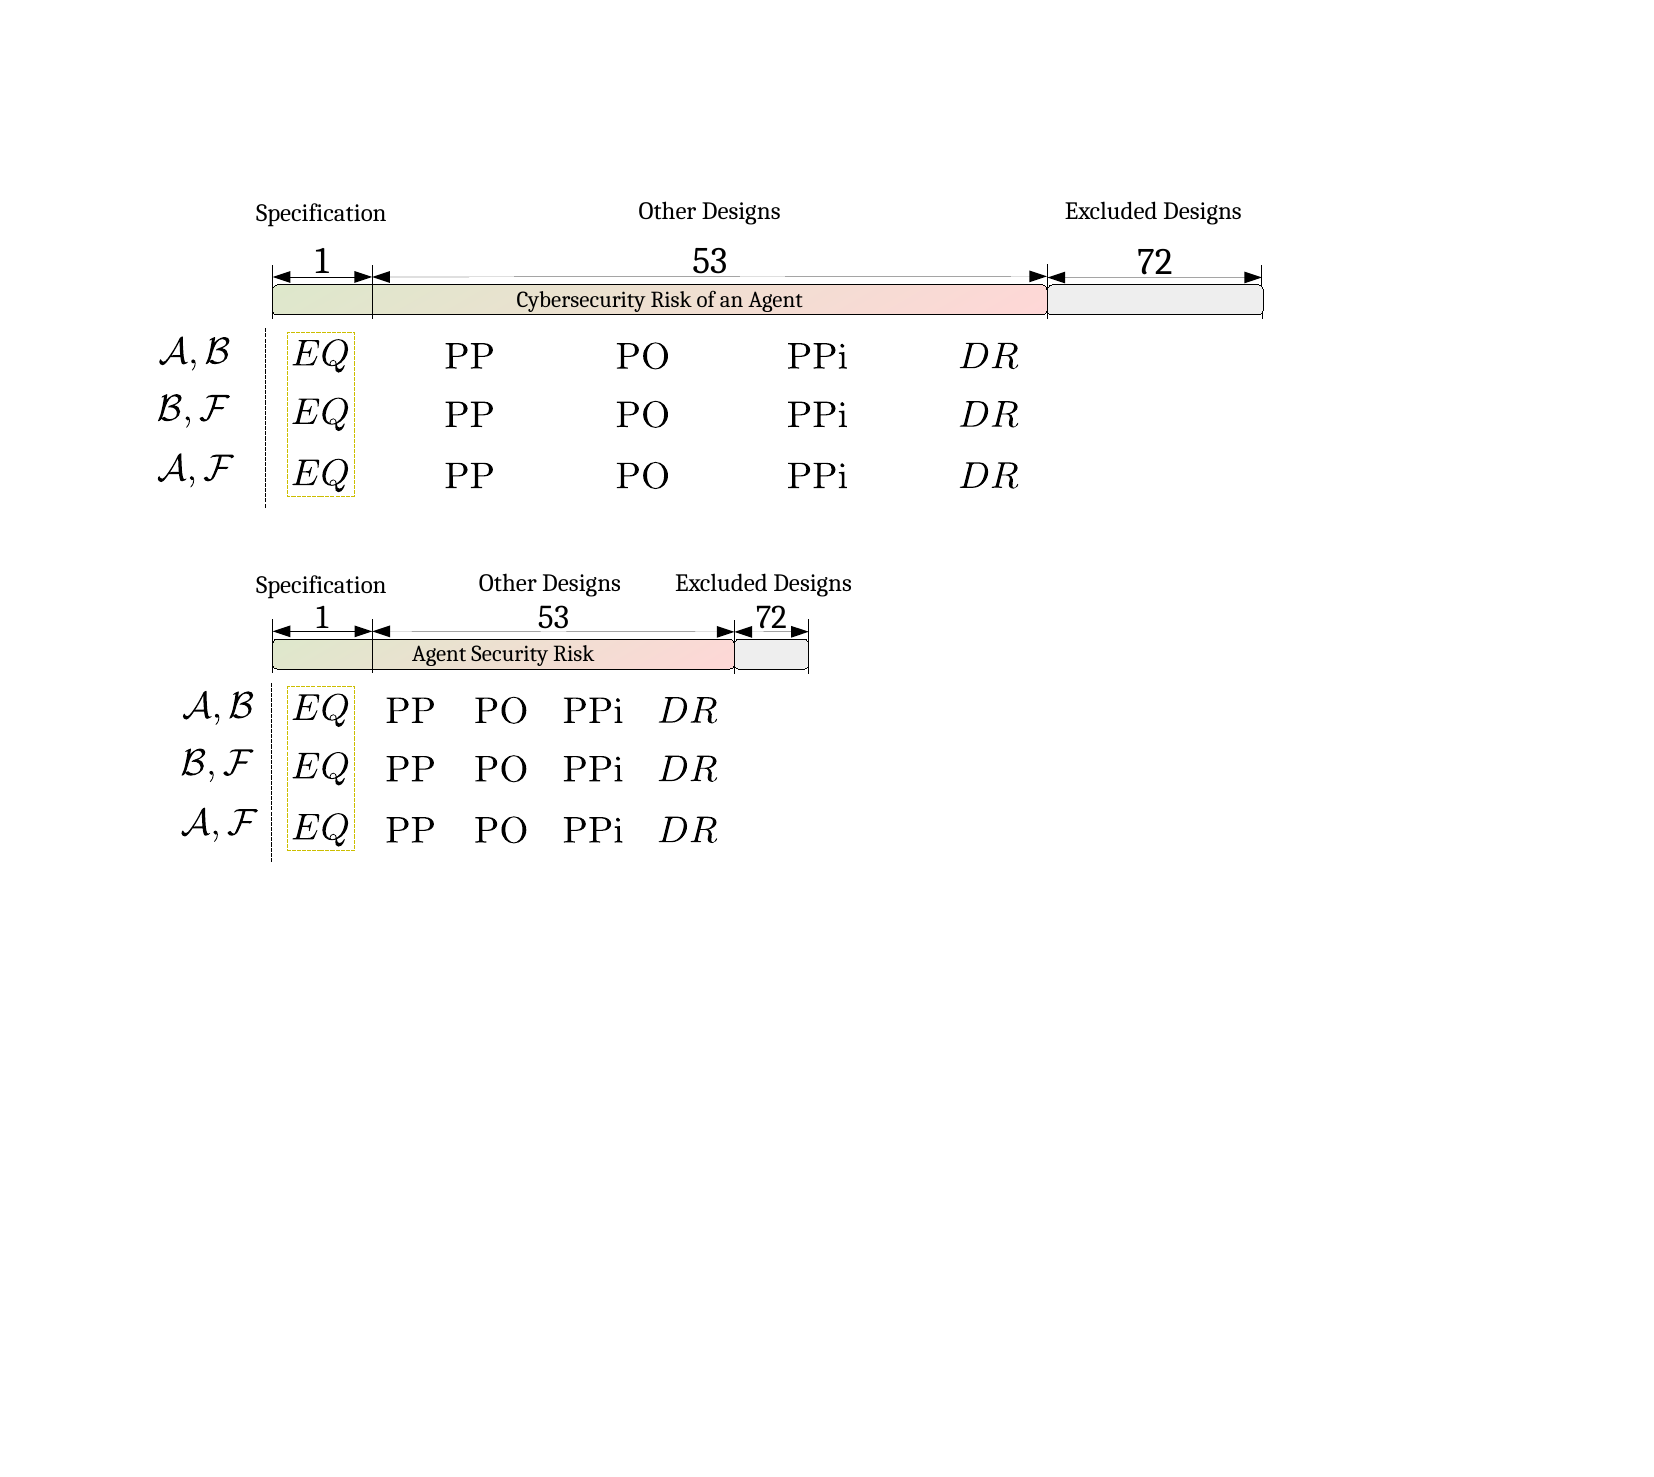

Other Designs
Excluded Designs
Specification
Cybersecurity Risk of an Agent
Other Designs
Excluded Designs
Specification
Agent Security Risk